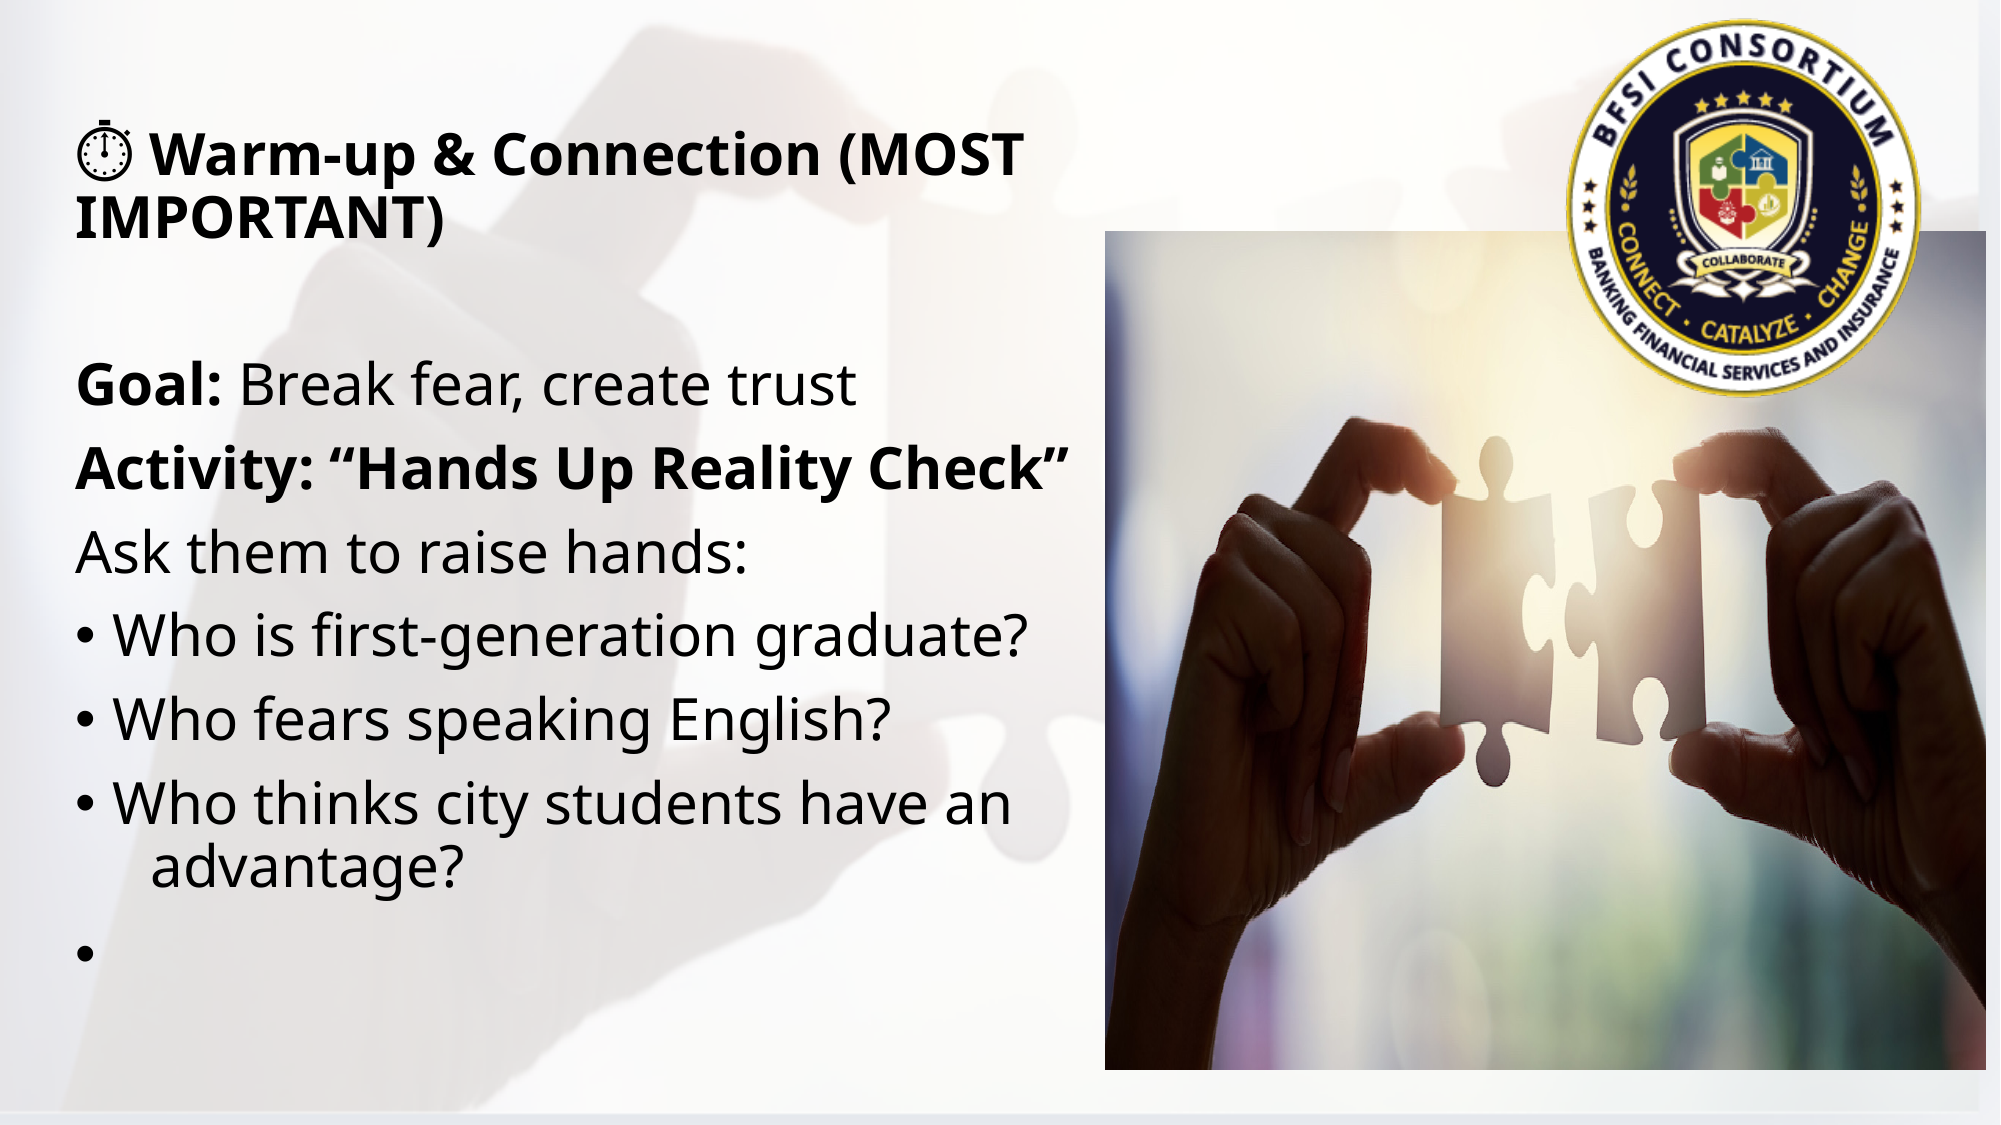

# ⏱ Warm-up & Connection (MOST IMPORTANT)
Goal: Break fear, create trust
Activity: “Hands Up Reality Check”
Ask them to raise hands:
Who is first-generation graduate?
Who fears speaking English?
Who thinks city students have an advantage?